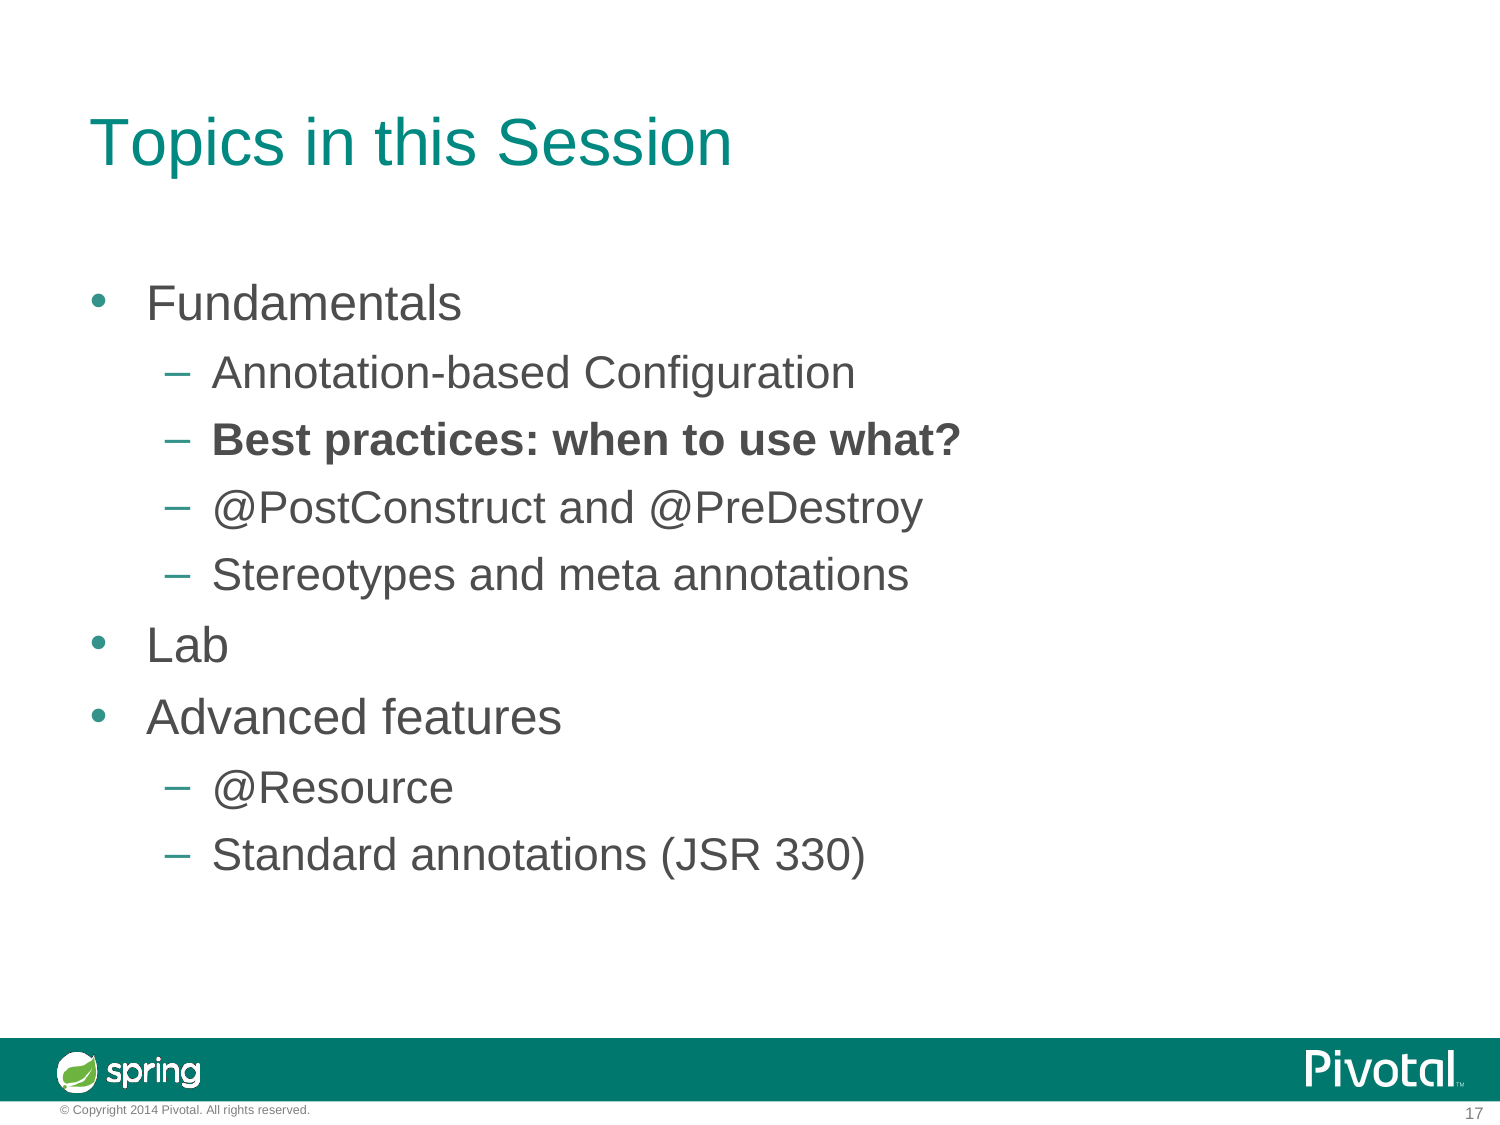

# Topics in this Session
Fundamentals
Annotation-based Configuration
Best practices: when to use what?
@PostConstruct and @PreDestroy
Stereotypes and meta annotations
Lab
Advanced features
@Resource
Standard annotations (JSR 330)